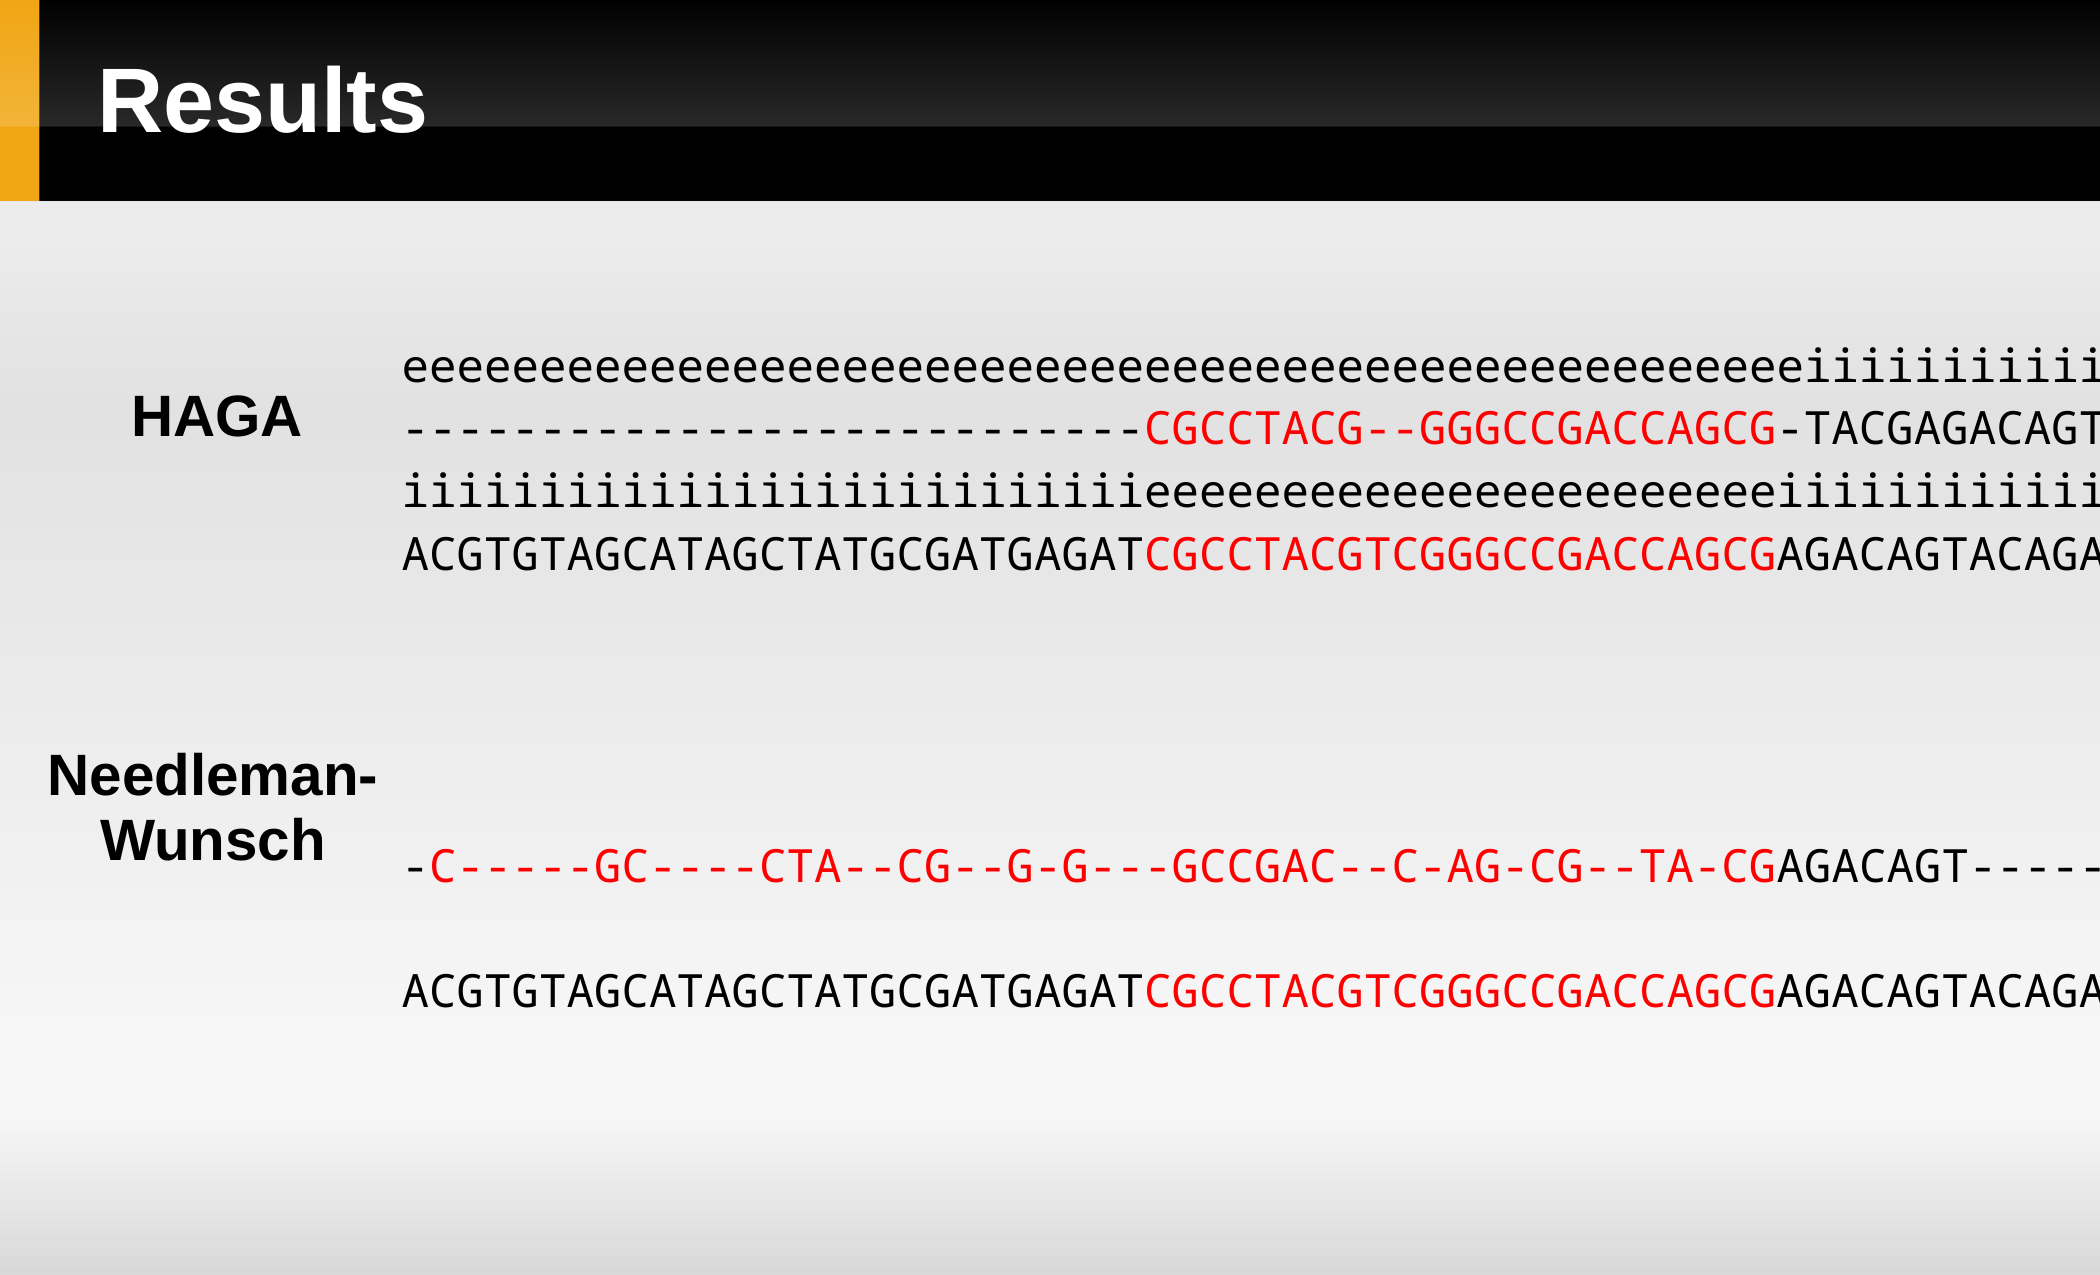

# Results
eeeeeeeeeeeeeeeeeeeeeeeeeeeeeeeeeeeeeeeeeeeeeeeeeeeiiiiiiiiiiiiiiiiiiiiiiiiiiiiiiiieeeeeeeeeeeeeeeeeeeeeeeeeeeeeeeeee
---------------------------CGCCTACG--GGGCCGACCAGCG-TACGAGACAGTC-TCGG--TATTAGCTTGCAACGACGTCGAGGCCAACGTTCGCGCATAGGTCGCC
iiiiiiiiiiiiiiiiiiiiiiiiiiieeeeeeeeeeeeeeeeeeeeeeeiiiiiiiiiiiiiiiiiiiiiiiiiiiiiiiiieeeeeeeeeeeeeeeeeeeeeeeeeeeeeeeeee
ACGTGTAGCATAGCTATGCGATGAGATCGCCTACGTCGGGCCGACCAGCGAGACAGTACAGACTTCGGAACATTAGCTTG-AACGACGTGGAGGCCAACGTTCGCGCATAGGTCGCC
-C-----GC----CTA--CG--G-G---GCCGAC--C-AG-CG--TA-CGAGACAGT-----C-TCGG--TATTAGCTTGCAACGACGTCGAGGCCAACGTTCGCGCATAGGTCGCC
ACGTGTAGCATAGCTATGCGATGAGATCGCCTACGTCGGGCCGACCAGCGAGACAGTACAGACTTCGGAACATTAGCTTG-AACGACGTGGAGGCCAACGTTCGCGCATAGGTCGCC
HAGA
Needleman-Wunsch